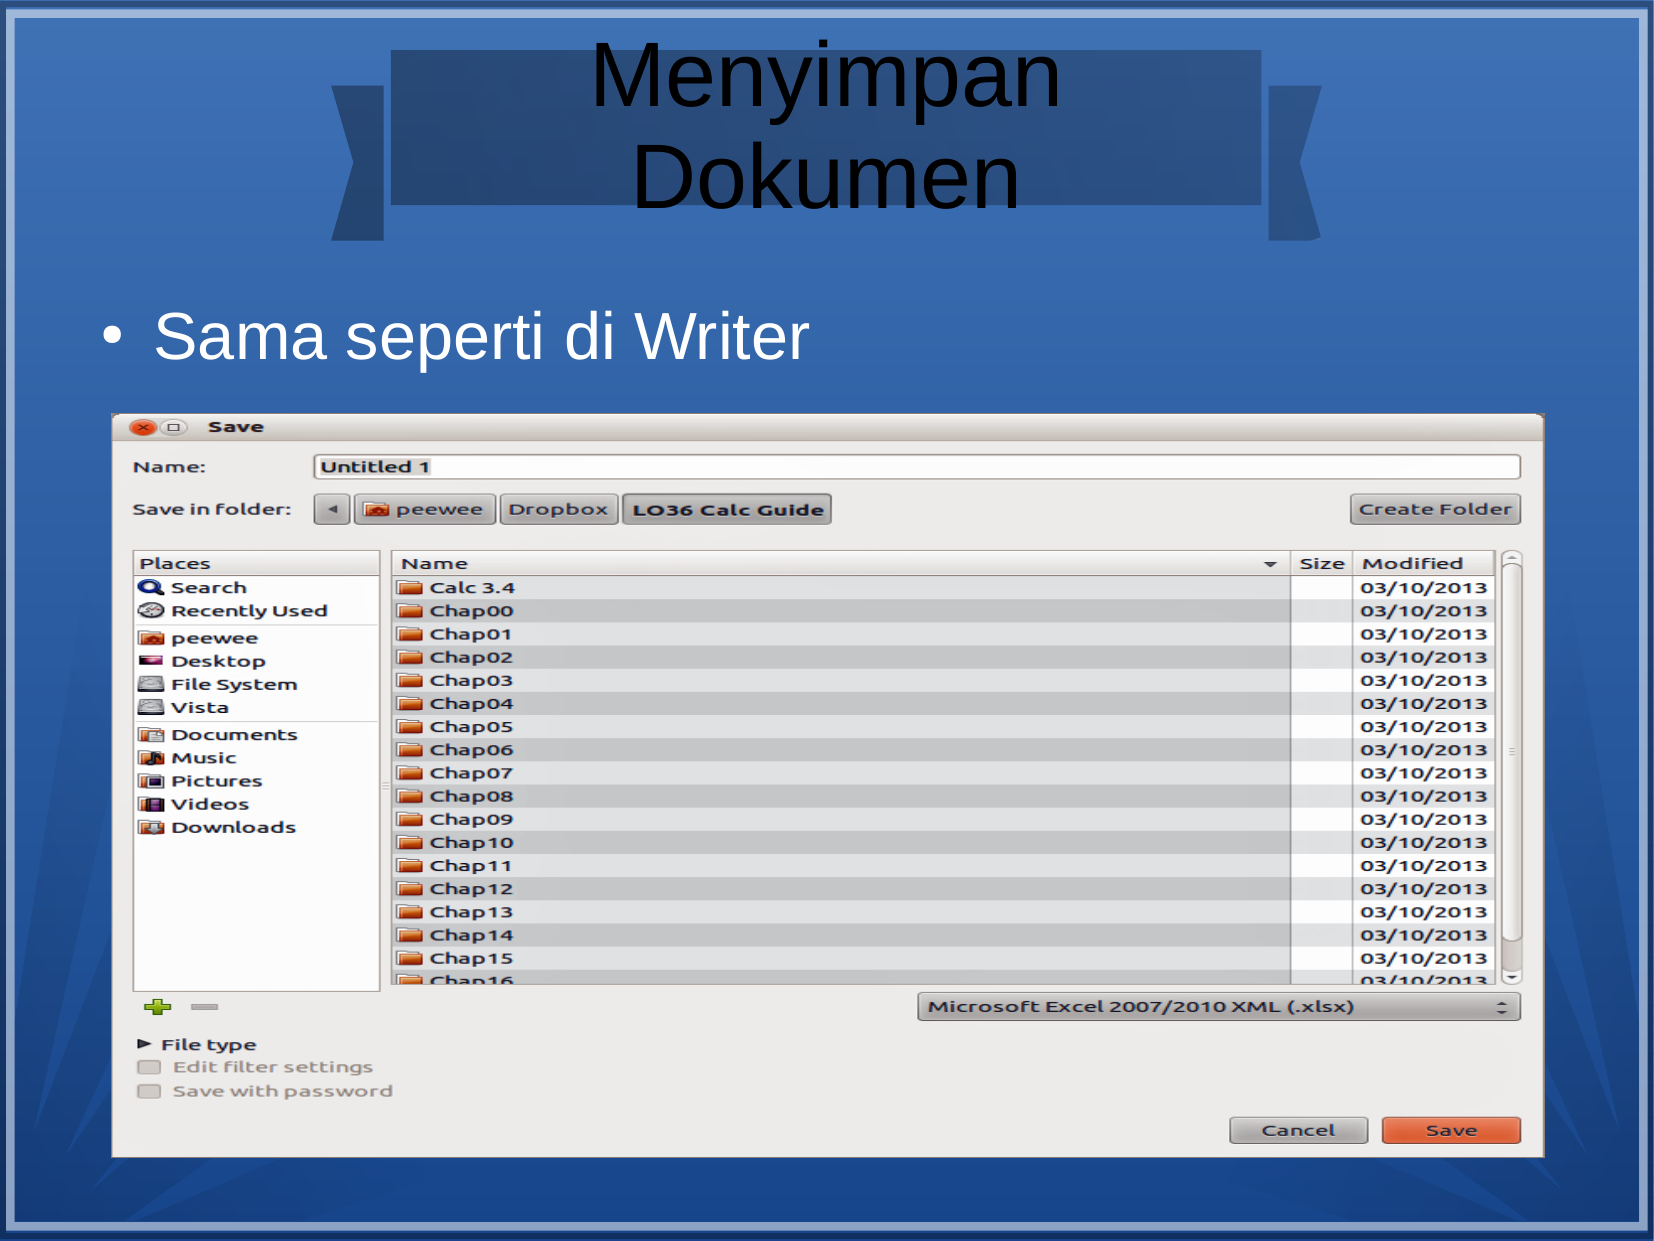

# Menyimpan Dokumen
Sama seperti di Writer